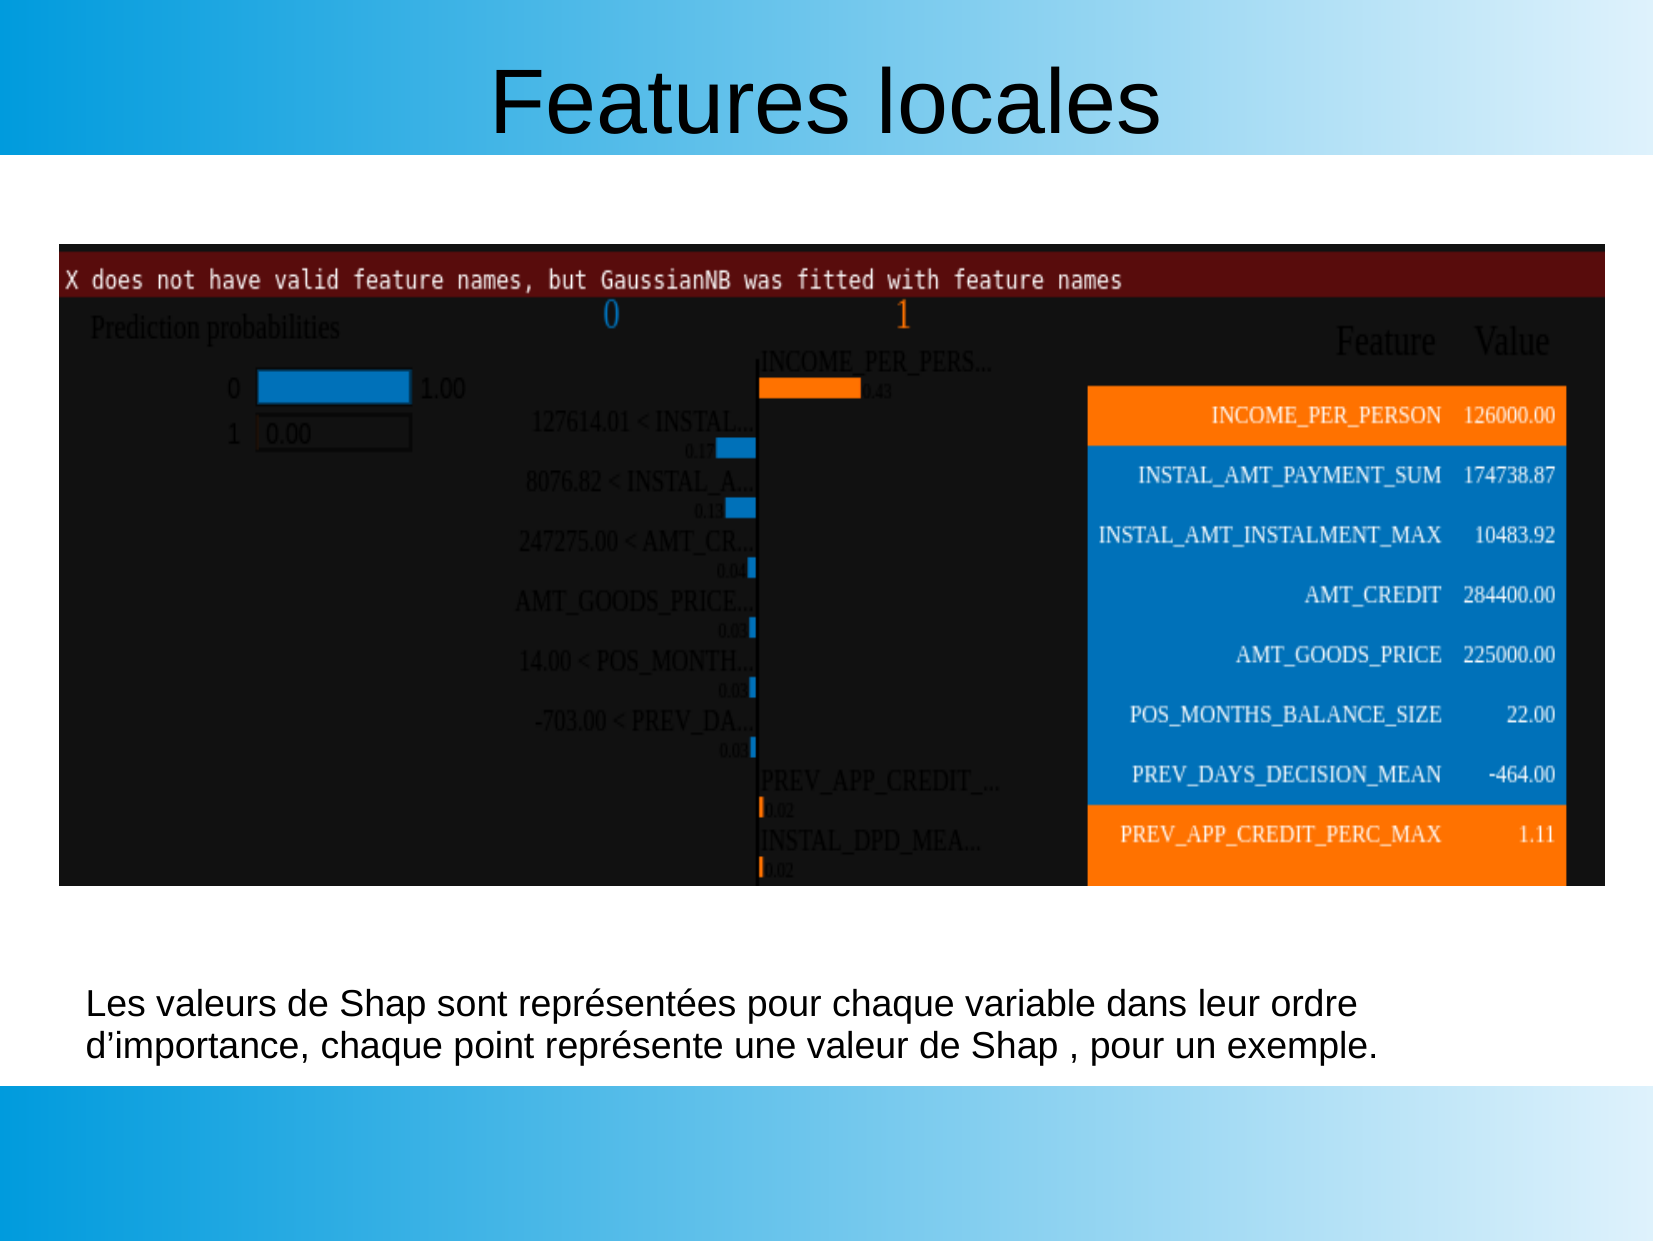

# Features locales
Les valeurs de Shap sont représentées pour chaque variable dans leur ordre d’importance, chaque point représente une valeur de Shap , pour un exemple.